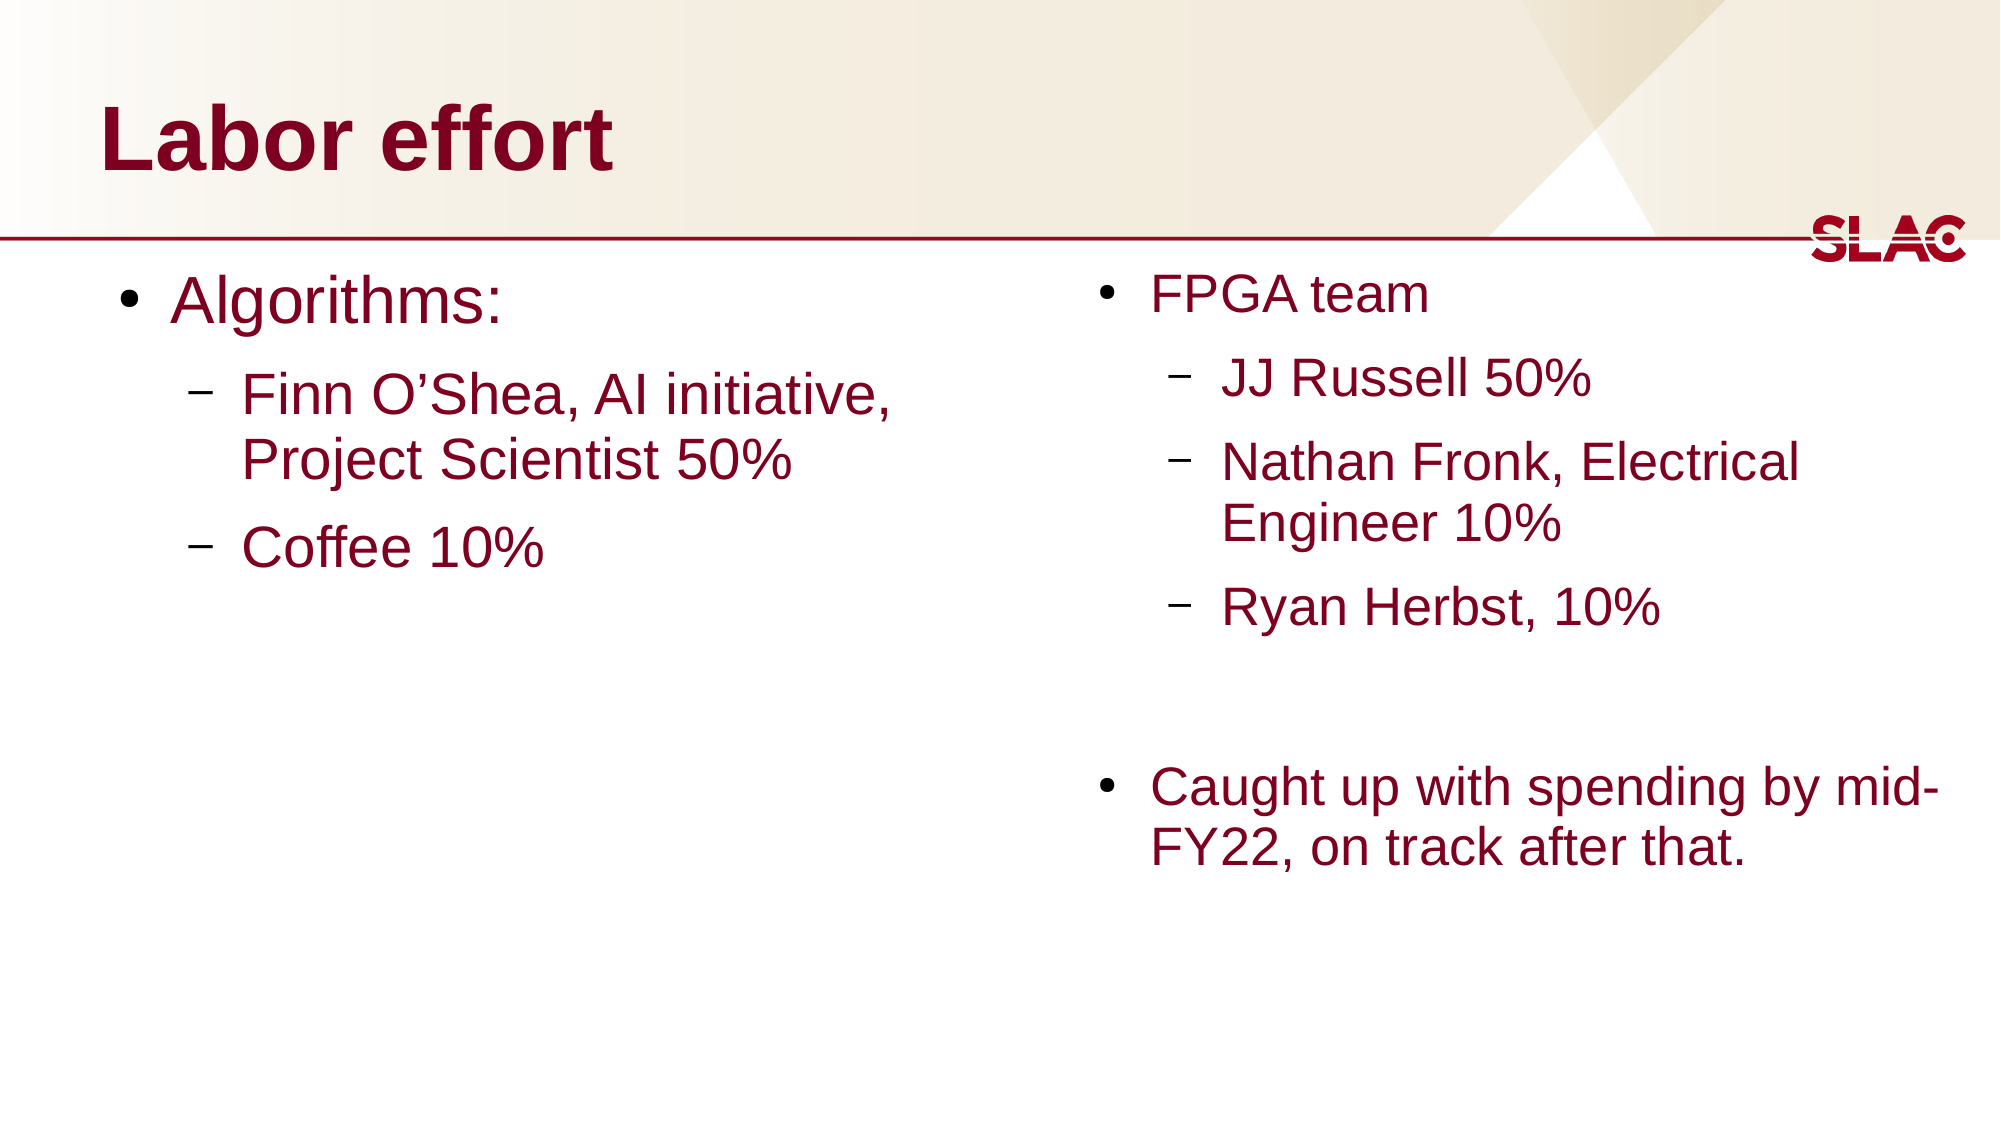

# Labor effort
Algorithms:
Finn O’Shea, AI initiative, Project Scientist 50%
Coffee 10%
FPGA team
JJ Russell 50%
Nathan Fronk, Electrical Engineer 10%
Ryan Herbst, 10%
Caught up with spending by mid-FY22, on track after that.